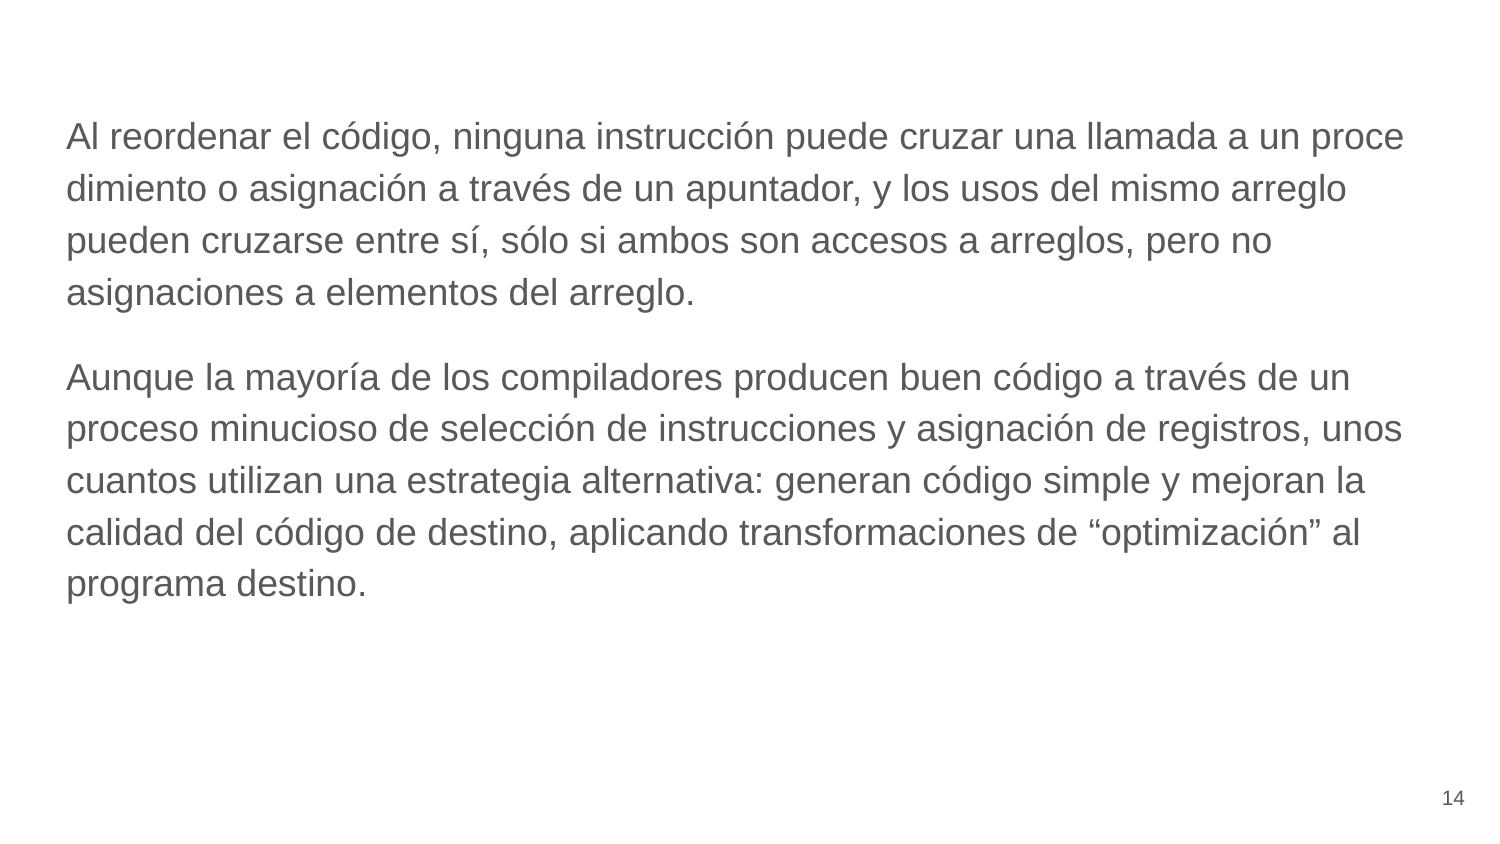

# Al reordenar el código, ninguna instrucción puede cruzar una llamada a un proce­dimiento o asignación a través de un apuntador, y los usos del mismo arreglo pueden cruzarse entre sí, sólo si ambos son accesos a arreglos, pero no asignaciones a elementos del arreglo.
Aunque la mayoría de los compiladores producen buen código a través de un proceso minucioso de selección de instrucciones y asignación de registros, unos cuantos utilizan una estrategia alternativa: generan código simple y mejoran la calidad del código de destino, aplicando transformaciones de “optimización” al programa destino.